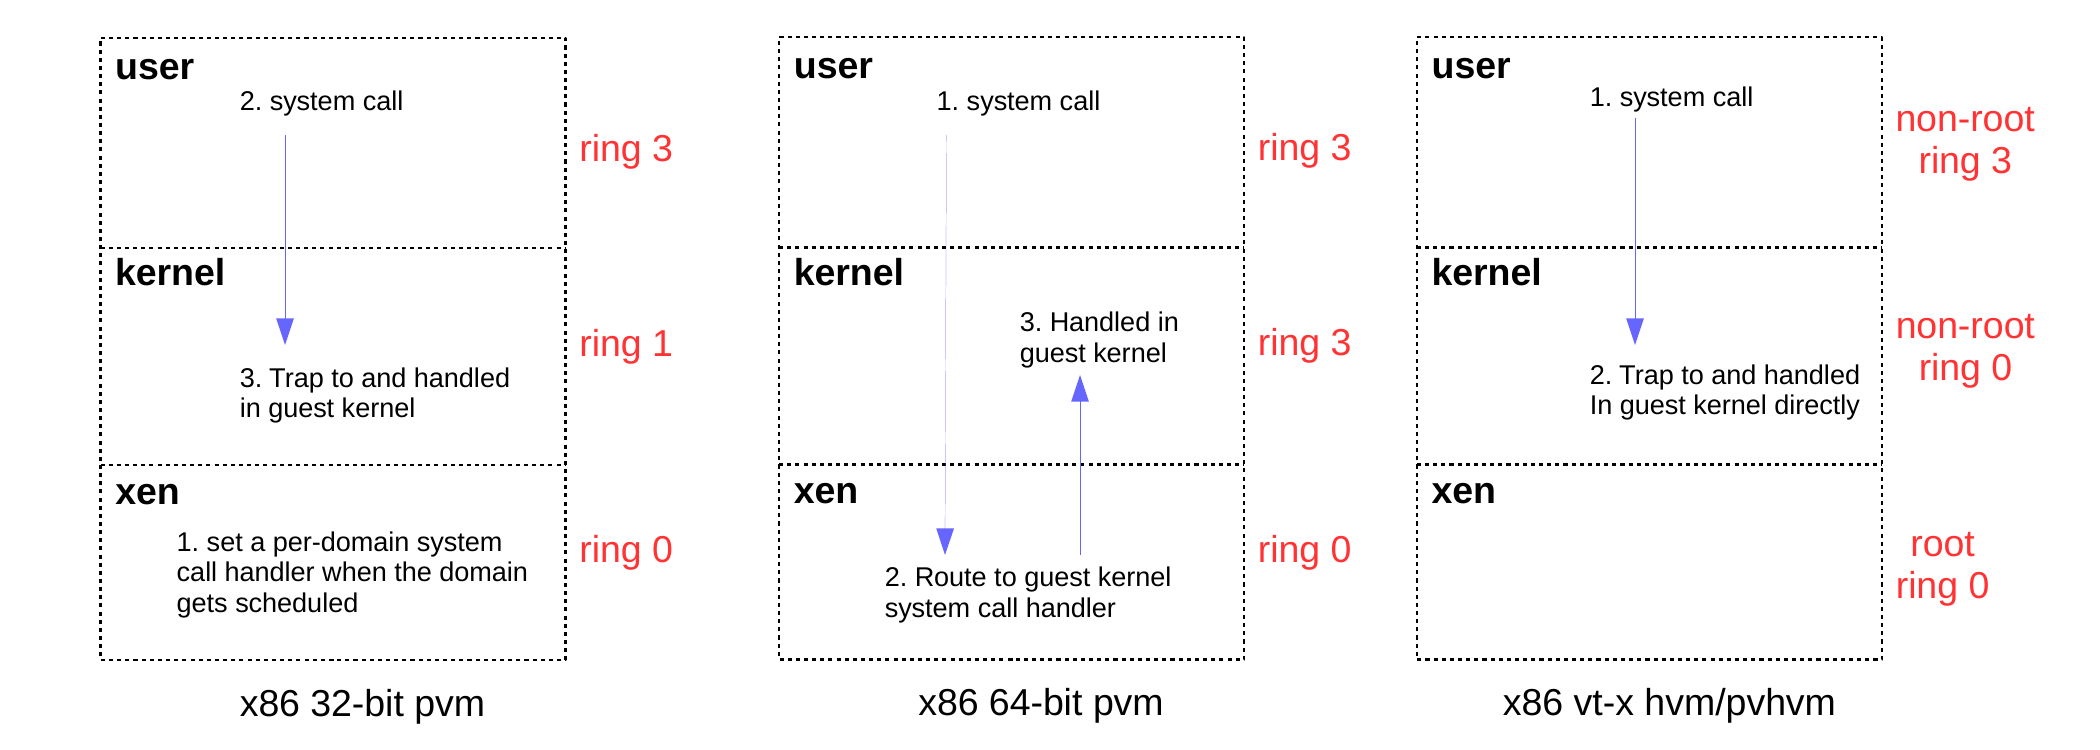

user
ring 3
kernel
ring 3
xen
ring 0
x86 64-bit pvm
user
non-root
ring 3
kernel
non-root
ring 0
xen
root
ring 0
x86 vt-x hvm/pvhvm
user
ring 3
kernel
ring 1
xen
ring 0
x86 32-bit pvm
1. system call
2. system call
1. system call
3. Handled in guest kernel
2. Trap to and handled
In guest kernel directly
3. Trap to and handled
in guest kernel
1. set a per-domain system
call handler when the domain
gets scheduled
2. Route to guest kernel
system call handler